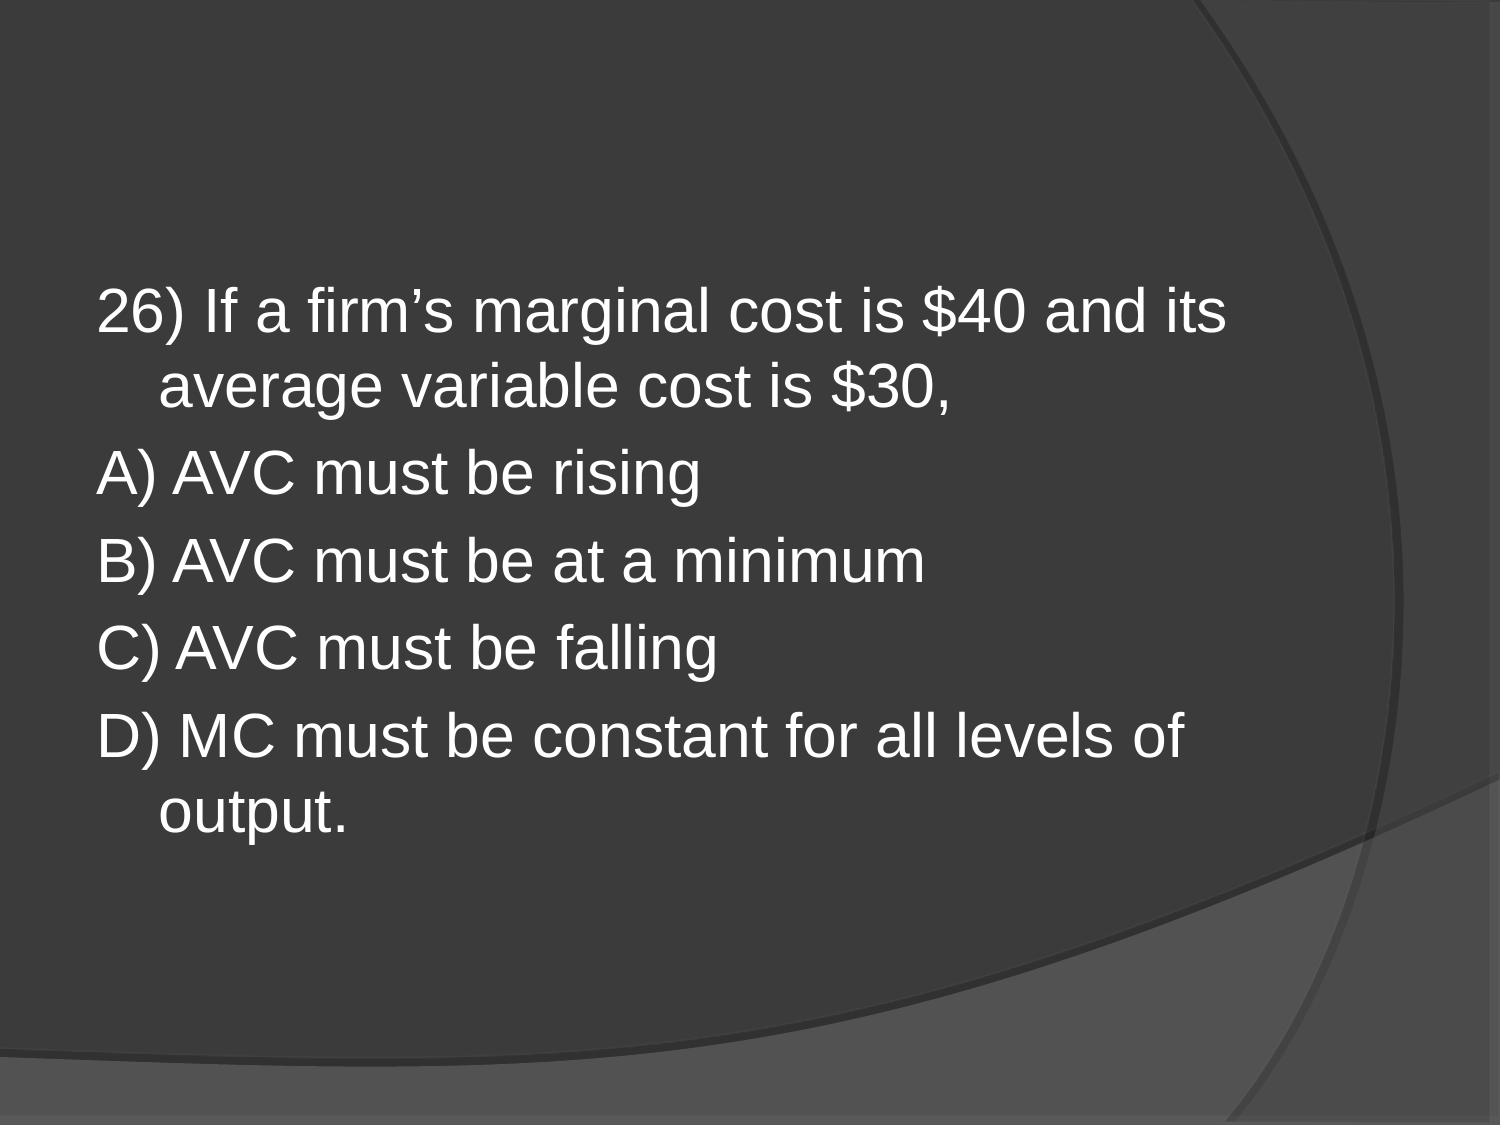

#
26) If a firm’s marginal cost is $40 and its average variable cost is $30,
A) AVC must be rising
B) AVC must be at a minimum
C) AVC must be falling
D) MC must be constant for all levels of output.